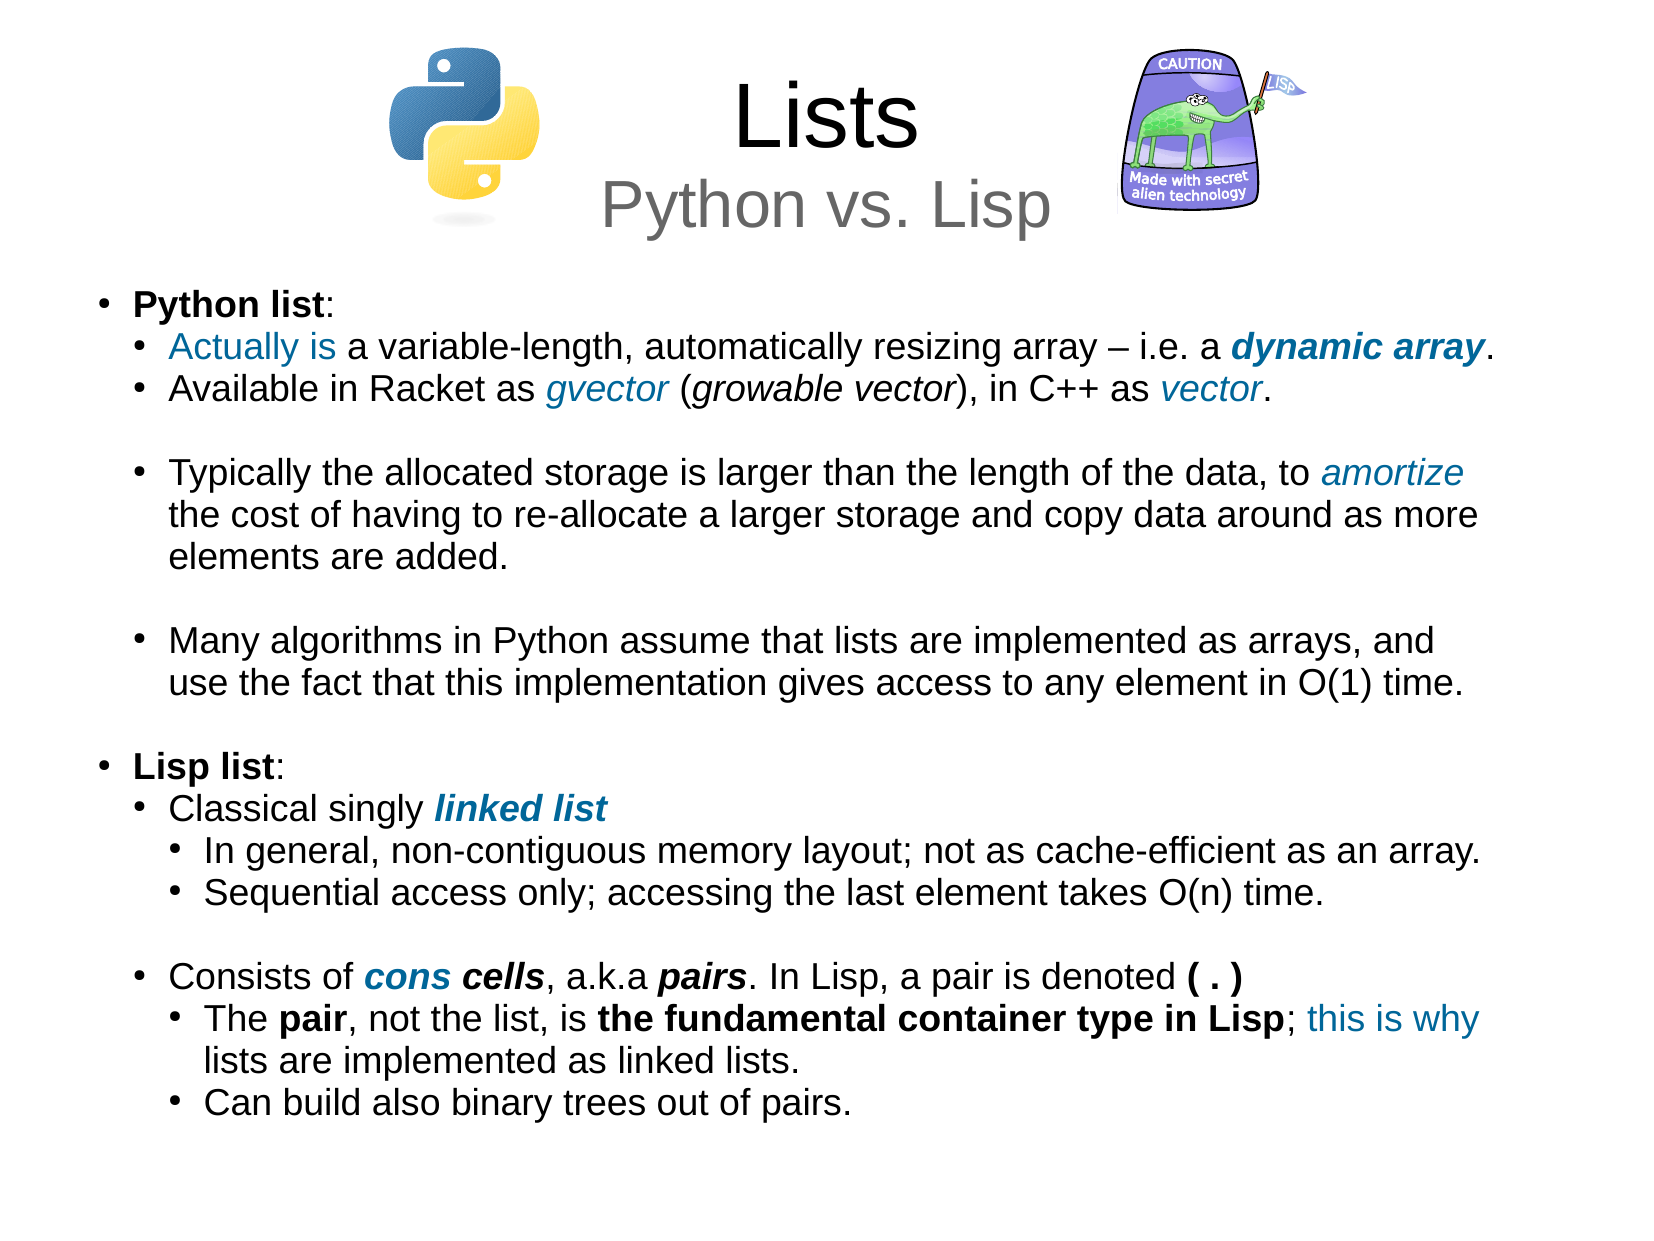

# Lists Python vs. Lisp
Python list:
Actually is a variable-length, automatically resizing array – i.e. a dynamic array.
Available in Racket as gvector (growable vector), in C++ as vector.
Typically the allocated storage is larger than the length of the data, to amortize
the cost of having to re-allocate a larger storage and copy data around as more elements are added.
Many algorithms in Python assume that lists are implemented as arrays, and
use the fact that this implementation gives access to any element in O(1) time.
Lisp list:
Classical singly linked list
In general, non-contiguous memory layout; not as cache-efficient as an array.
Sequential access only; accessing the last element takes O(n) time.
Consists of cons cells, a.k.a pairs. In Lisp, a pair is denoted ( . )
The pair, not the list, is the fundamental container type in Lisp; this is why
lists are implemented as linked lists.
Can build also binary trees out of pairs.